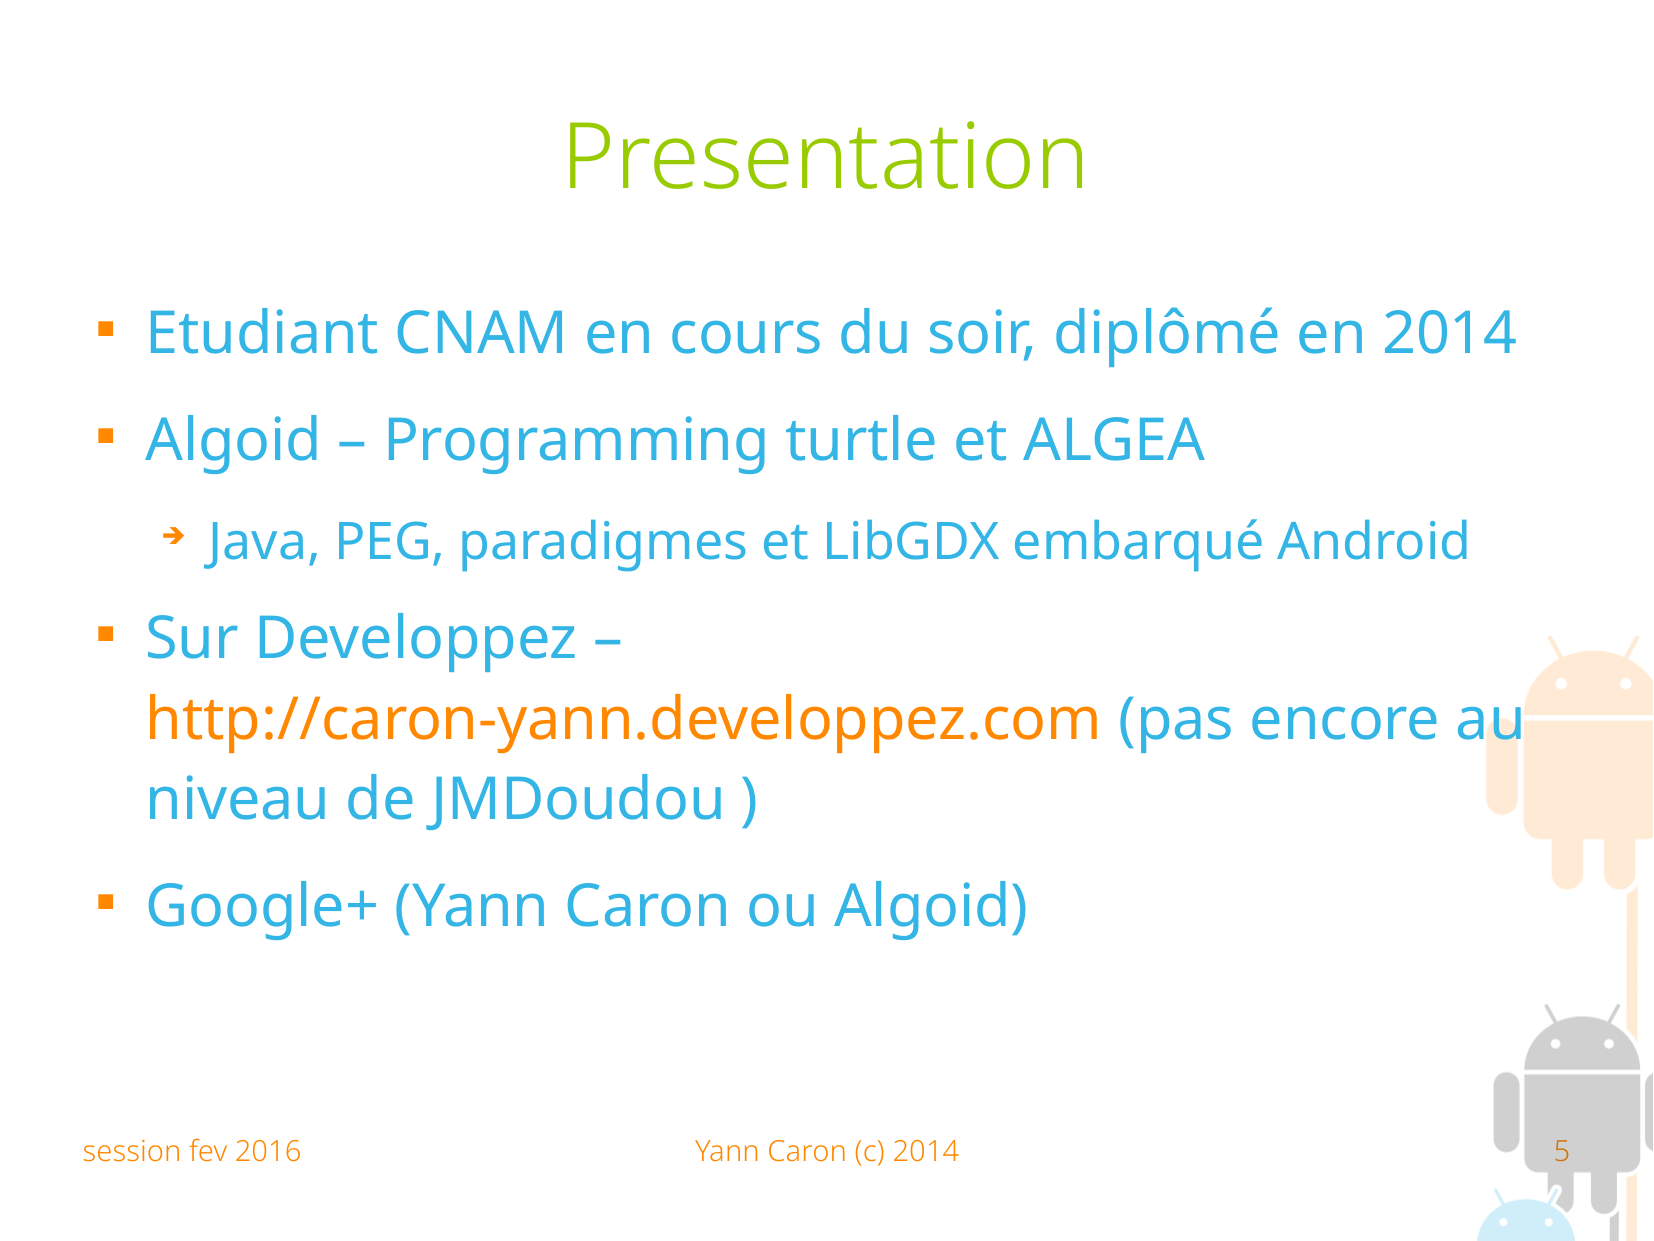

# Presentation
Etudiant CNAM en cours du soir, diplômé en 2014
Algoid – Programming turtle et ALGEA
Java, PEG, paradigmes et LibGDX embarqué Android
Sur Developpez – http://caron-yann.developpez.com (pas encore au niveau de JMDoudou )
Google+ (Yann Caron ou Algoid)
session fev 2016
Yann Caron (c) 2014
5